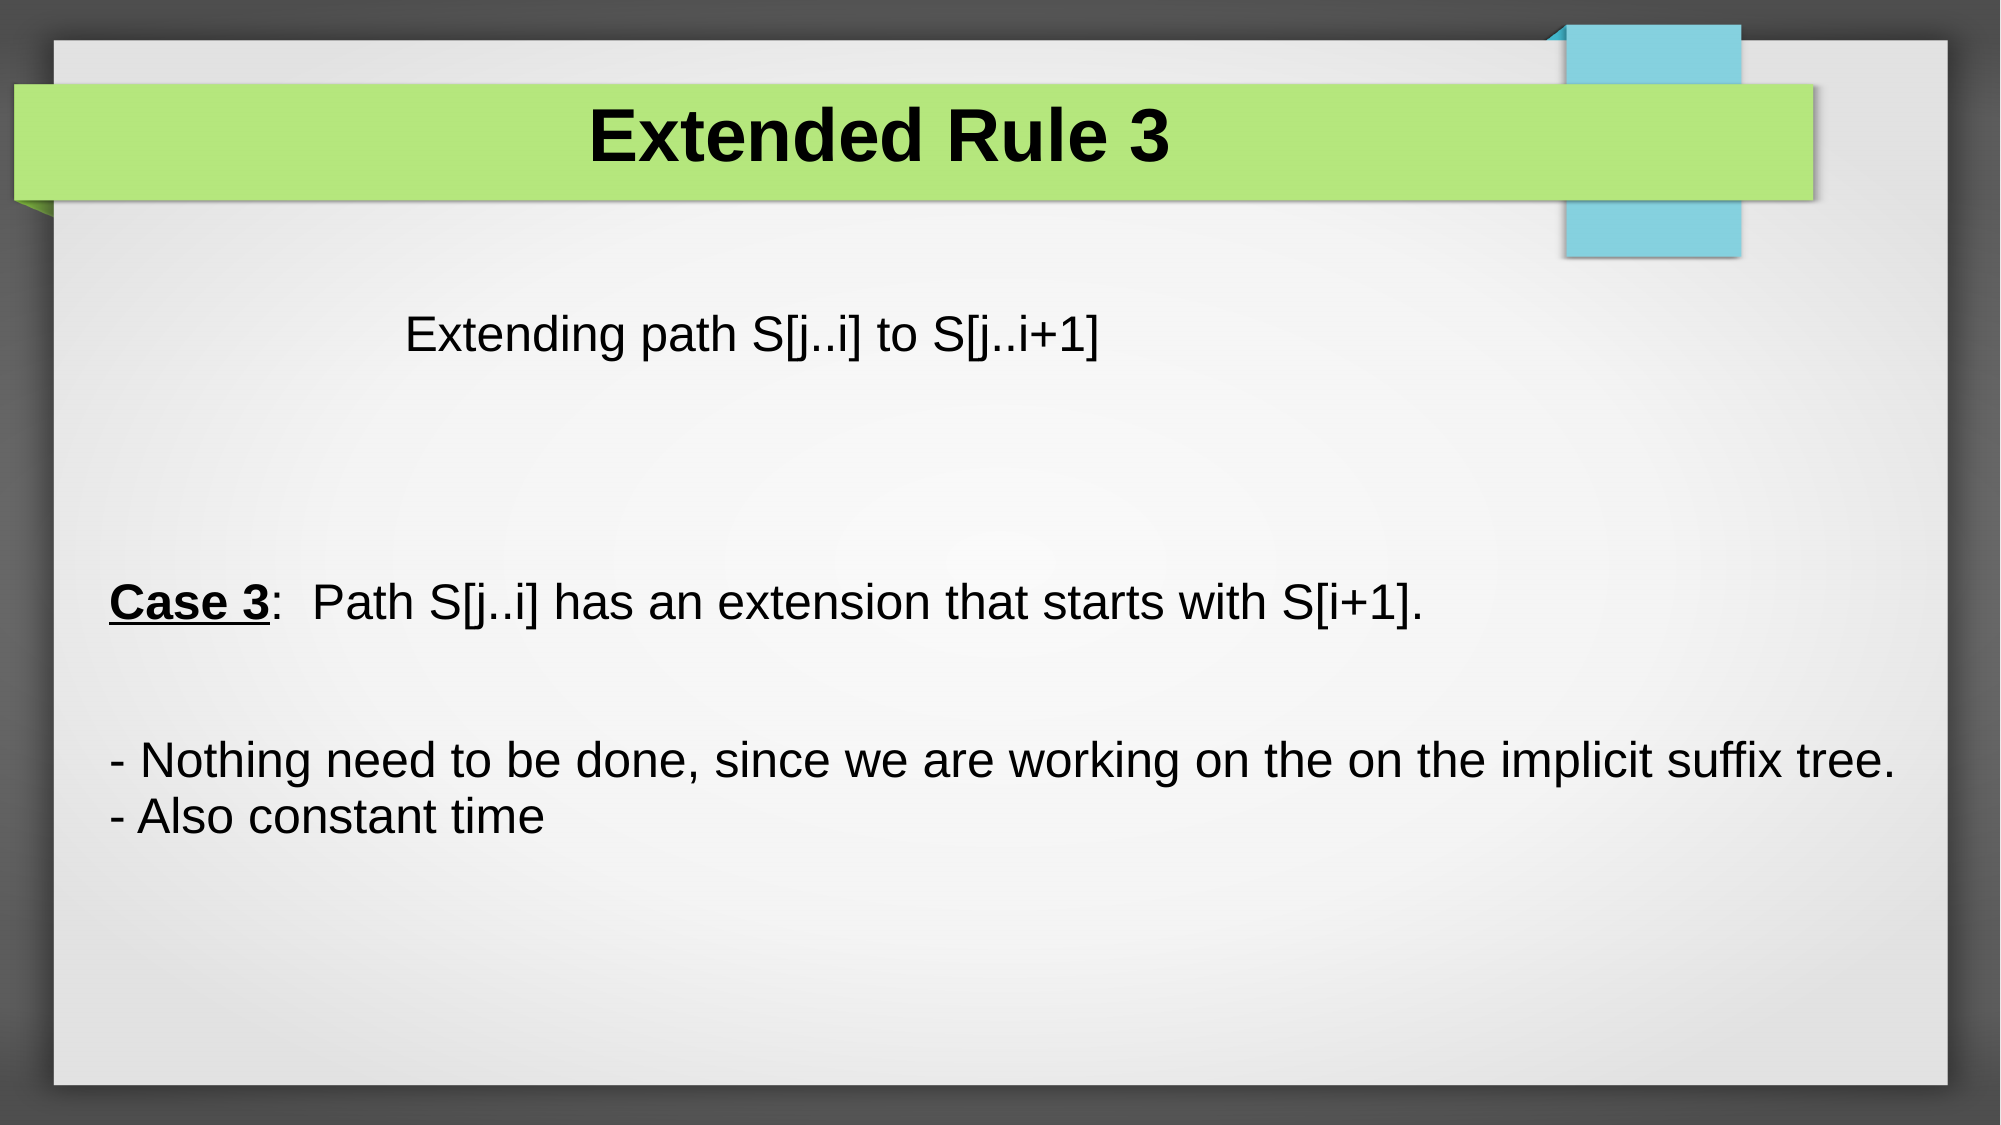

# Extended Rule 3
Extending path S[j..i] to S[j..i+1]
Case 3: Path S[j..i] has an extension that starts with S[i+1].
- Nothing need to be done, since we are working on the on the implicit suffix tree.
- Also constant time